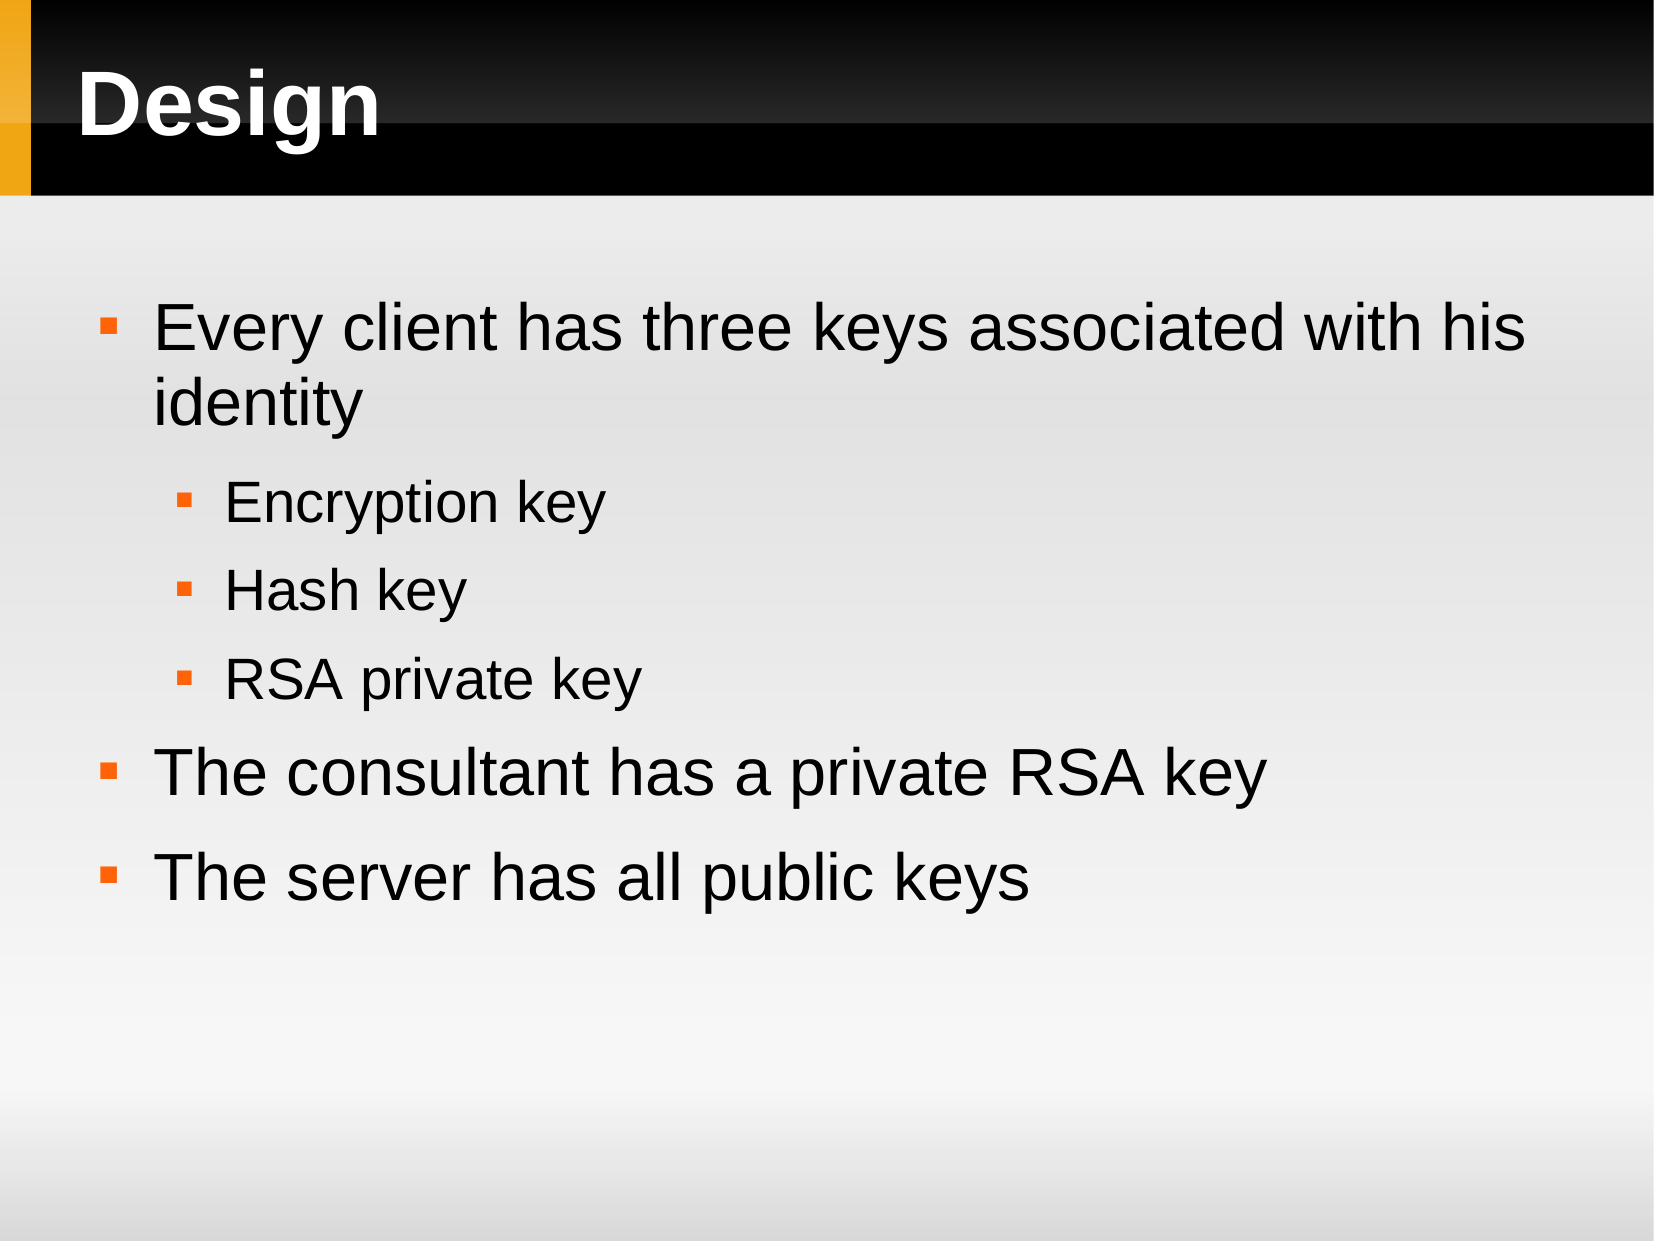

# Design
Every client has three keys associated with his identity
Encryption key
Hash key
RSA private key
The consultant has a private RSA key
The server has all public keys